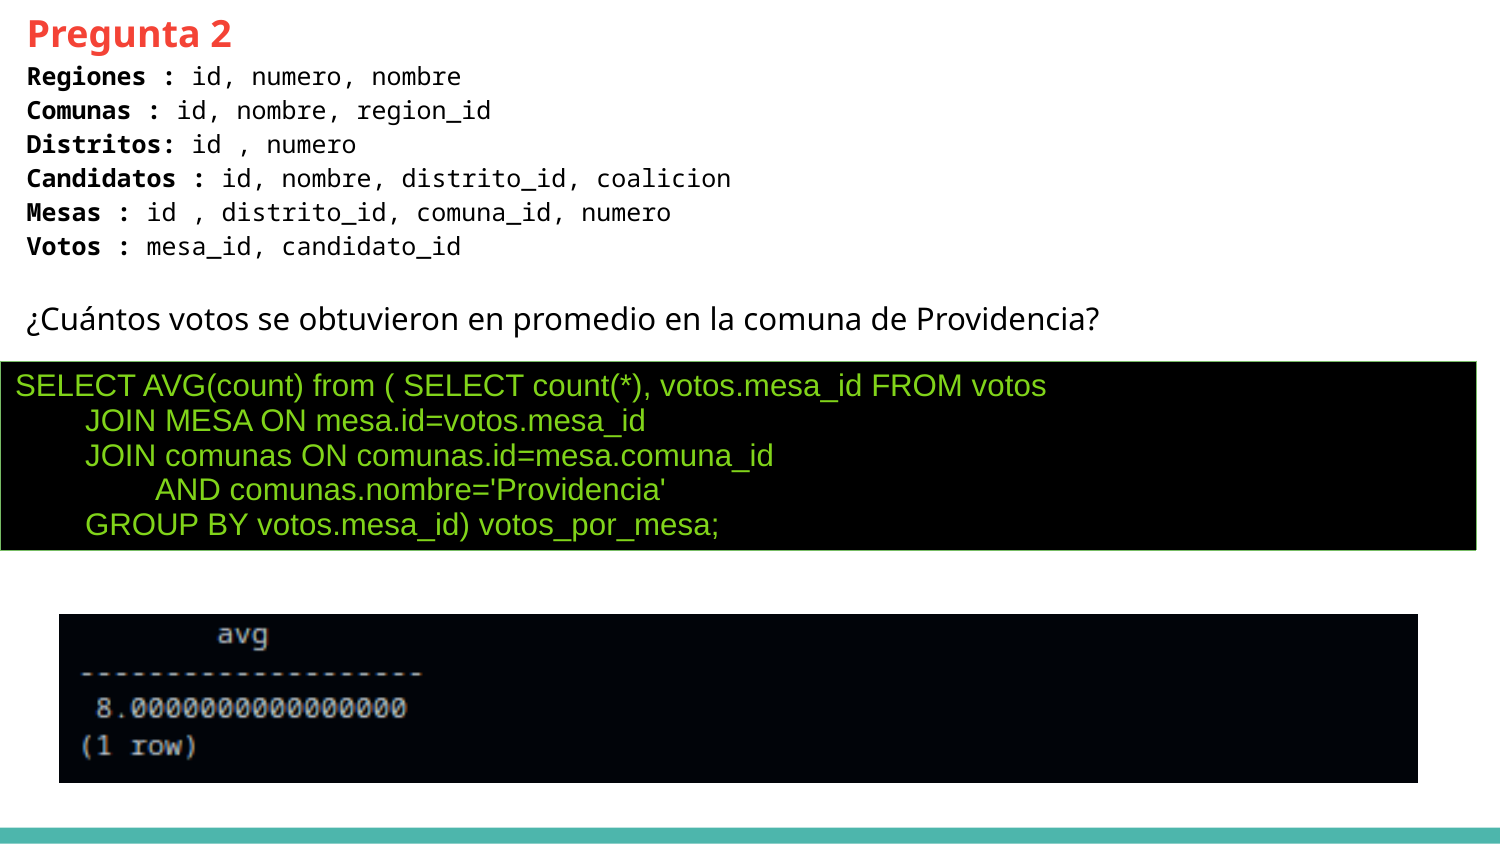

Pregunta 2
Regiones : id, numero, nombre
Comunas : id, nombre, region_id
Distritos: id , numero
Candidatos : id, nombre, distrito_id, coalicion
Mesas : id , distrito_id, comuna_id, numero
Votos : mesa_id, candidato_id
¿Cuántos votos se obtuvieron en promedio en la comuna de Providencia?
| SELECT AVG(count) from ( SELECT count(\*), votos.mesa\_id FROM votos JOIN MESA ON mesa.id=votos.mesa\_id JOIN comunas ON comunas.id=mesa.comuna\_id AND comunas.nombre='Providencia' GROUP BY votos.mesa\_id) votos\_por\_mesa; |
| --- |